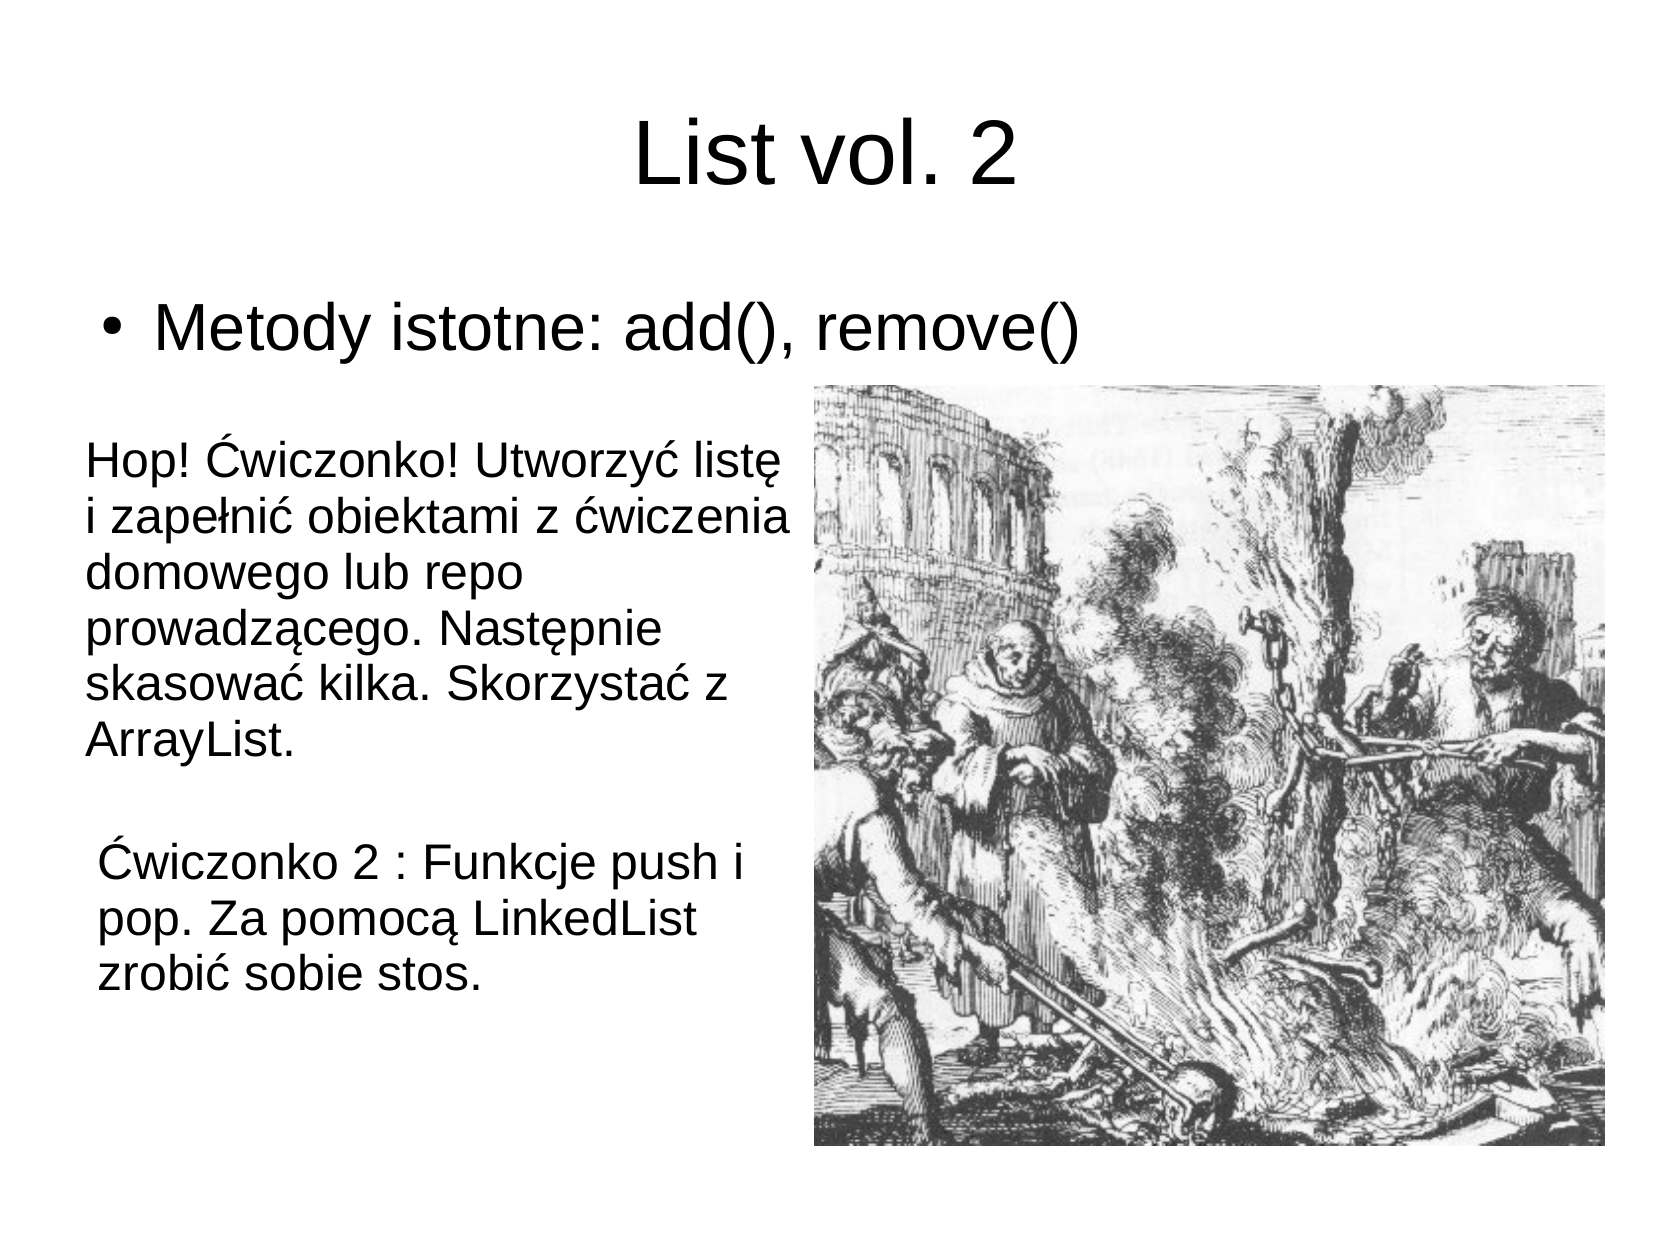

# List vol. 2
Metody istotne: add(), remove()
Hop! Ćwiczonko! Utworzyć listę i zapełnić obiektami z ćwiczenia domowego lub repo prowadzącego. Następnie skasować kilka. Skorzystać z ArrayList.
Ćwiczonko 2 : Funkcje push i pop. Za pomocą LinkedList zrobić sobie stos.